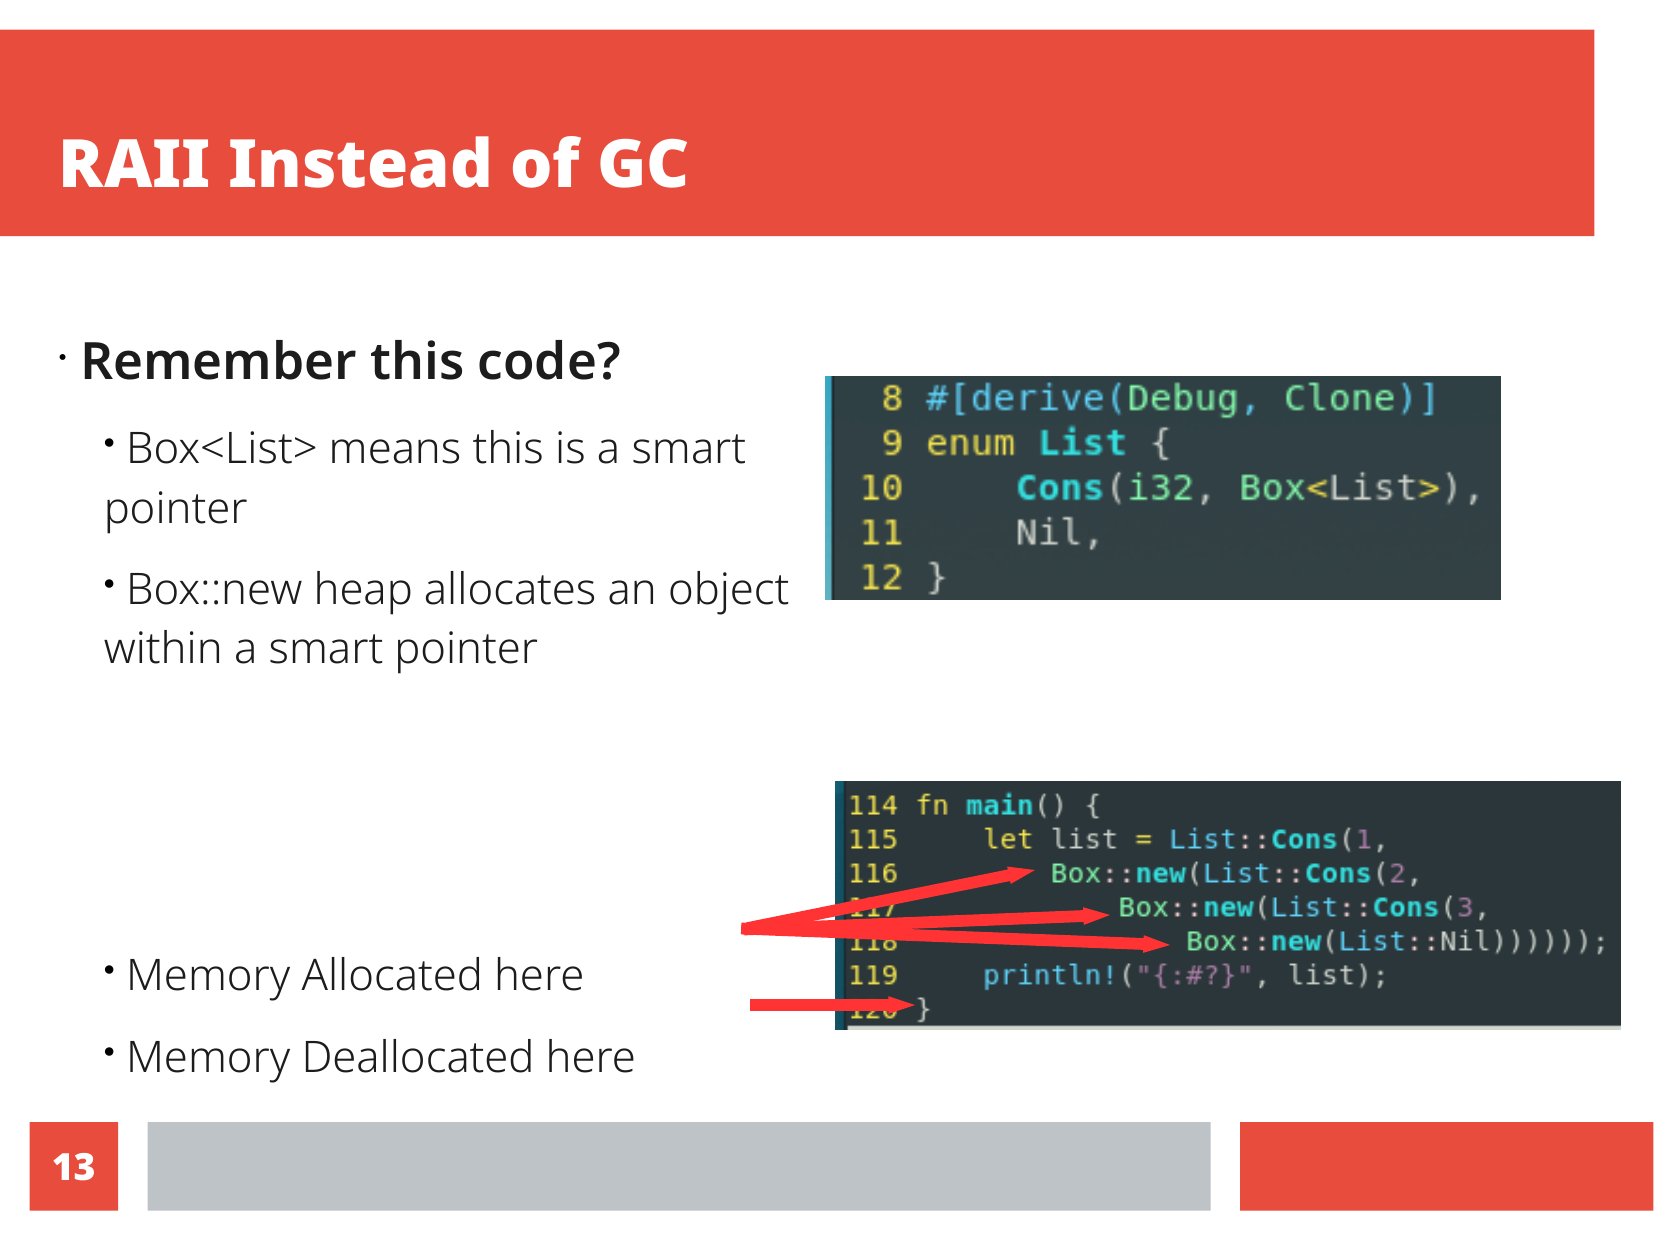

# RAII Instead of GC
 Remember this code?
 Box<List> means this is a smart pointer
 Box::new heap allocates an object within a smart pointer
 Memory Allocated here
 Memory Deallocated here
13